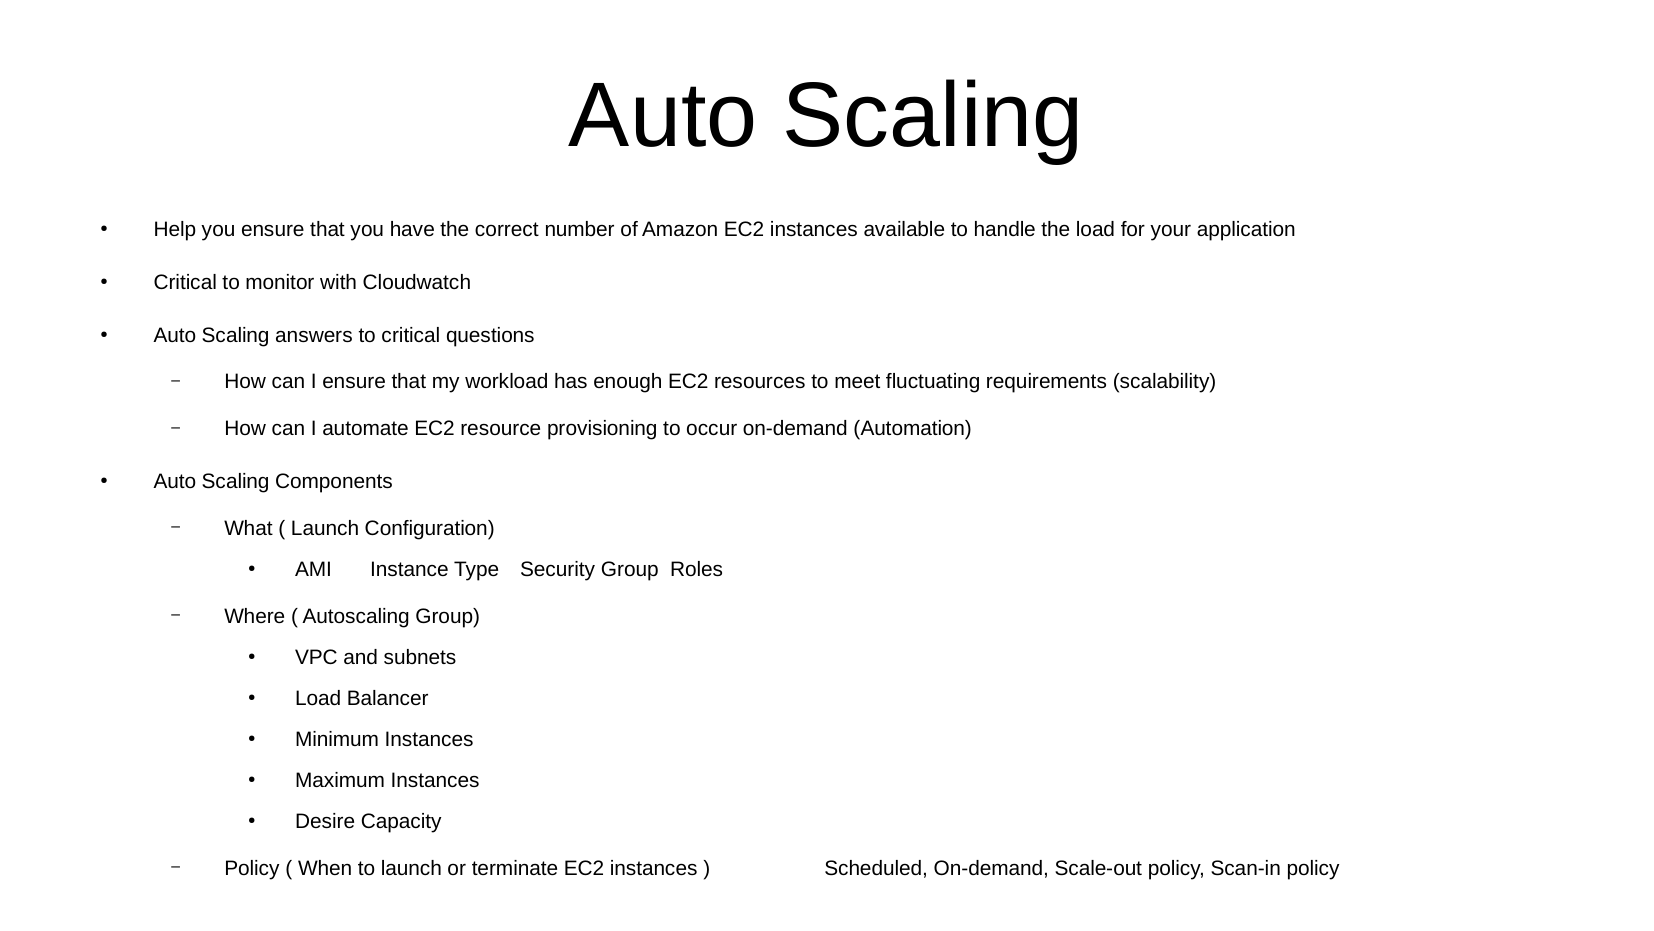

# Auto Scaling
Help you ensure that you have the correct number of Amazon EC2 instances available to handle the load for your application
Critical to monitor with Cloudwatch
Auto Scaling answers to critical questions
How can I ensure that my workload has enough EC2 resources to meet fluctuating requirements (scalability)
How can I automate EC2 resource provisioning to occur on-demand (Automation)
Auto Scaling Components
What ( Launch Configuration)
AMI	Instance Type	Security Group	Roles
Where ( Autoscaling Group)
VPC and subnets
Load Balancer
Minimum Instances
Maximum Instances
Desire Capacity
Policy ( When to launch or terminate EC2 instances ) 		Scheduled, On-demand, Scale-out policy, Scan-in policy